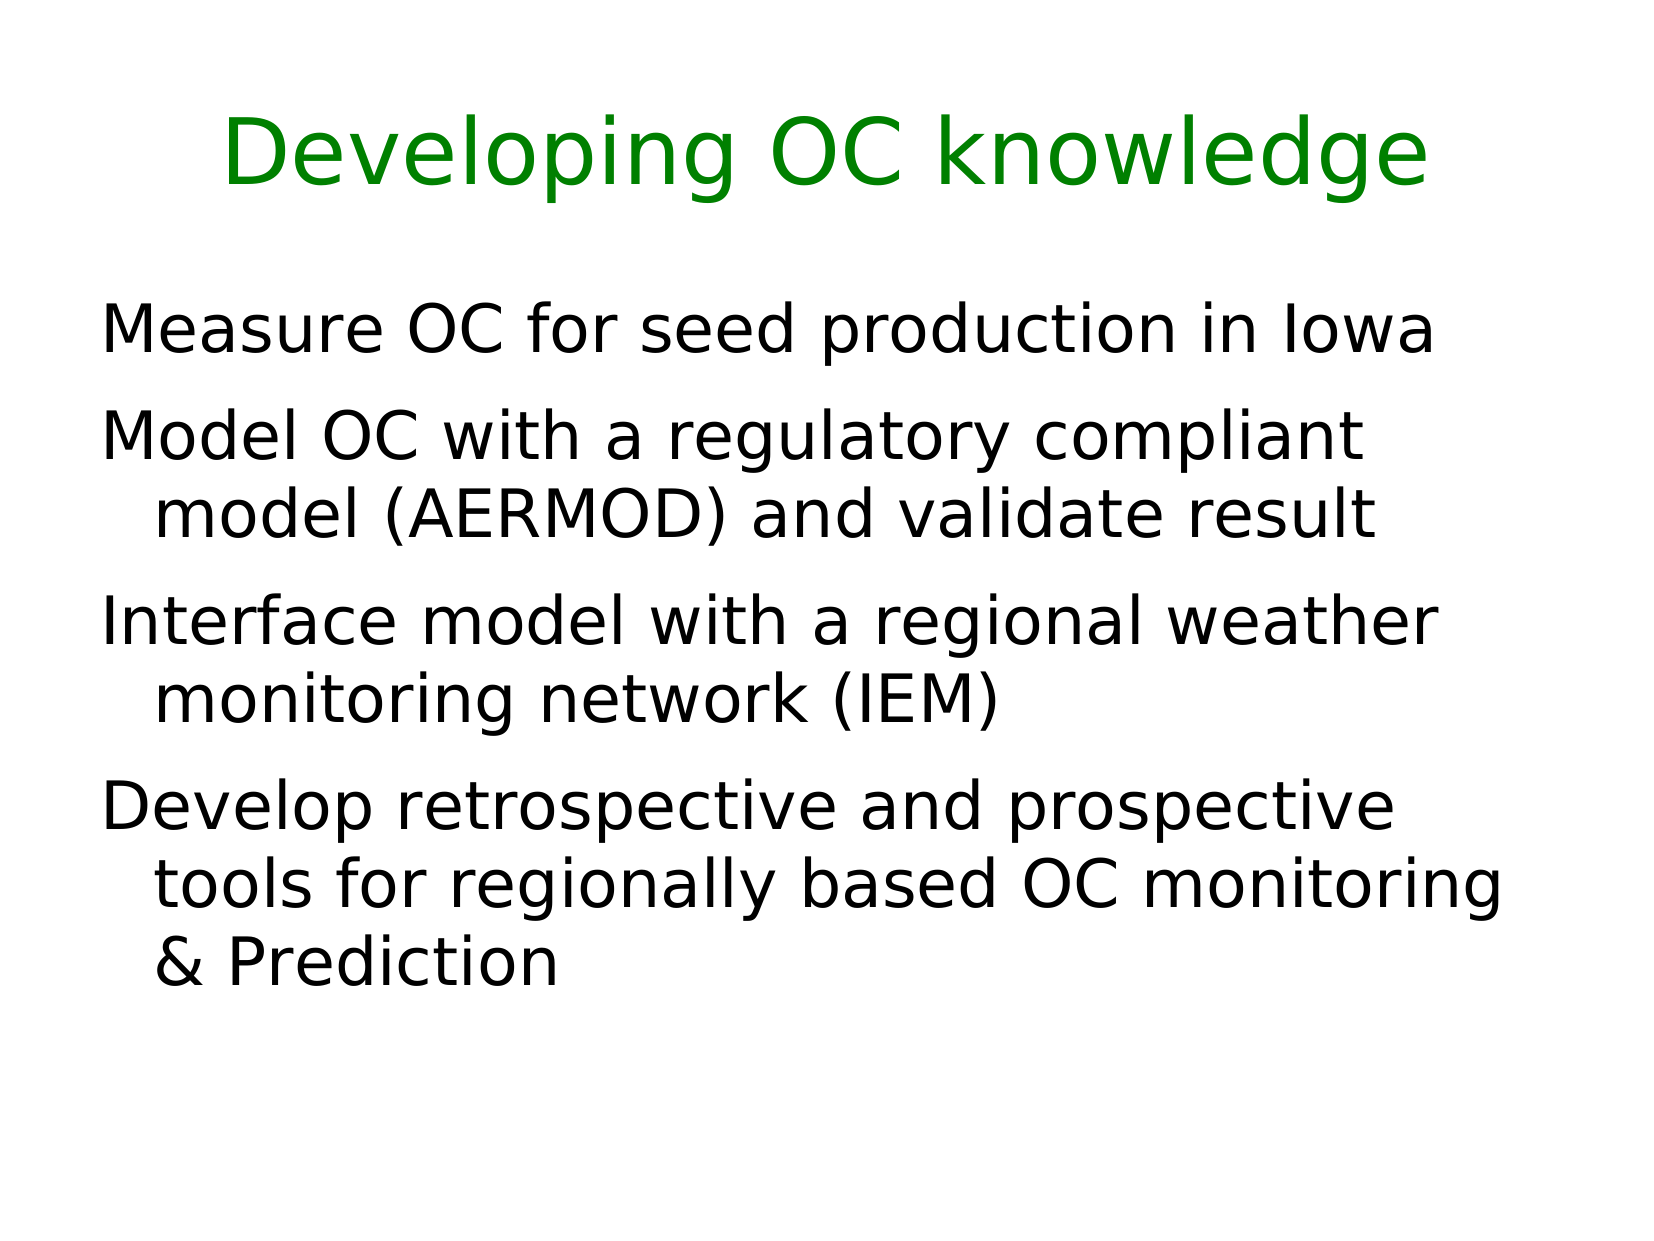

# Developing OC knowledge
Measure OC for seed production in Iowa
Model OC with a regulatory compliant model (AERMOD) and validate result
Interface model with a regional weather monitoring network (IEM)
Develop retrospective and prospective tools for regionally based OC monitoring & Prediction